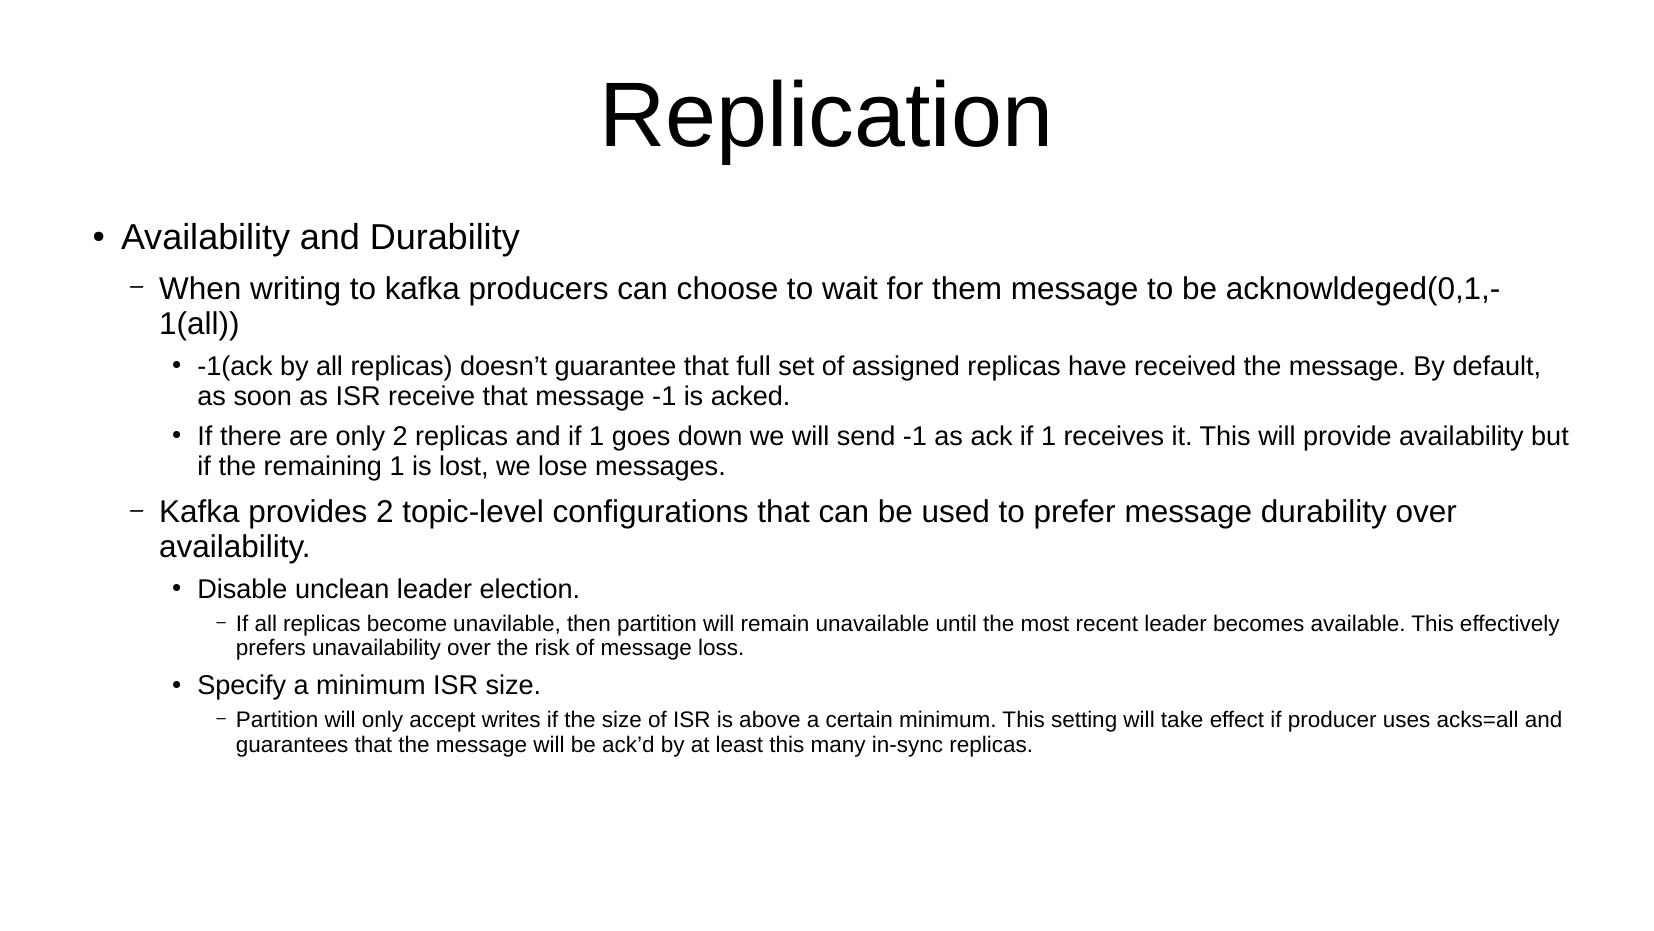

# Replication
Availability and Durability
When writing to kafka producers can choose to wait for them message to be acknowldeged(0,1,-1(all))
-1(ack by all replicas) doesn’t guarantee that full set of assigned replicas have received the message. By default, as soon as ISR receive that message -1 is acked.
If there are only 2 replicas and if 1 goes down we will send -1 as ack if 1 receives it. This will provide availability but if the remaining 1 is lost, we lose messages.
Kafka provides 2 topic-level configurations that can be used to prefer message durability over availability.
Disable unclean leader election.
If all replicas become unavilable, then partition will remain unavailable until the most recent leader becomes available. This effectively prefers unavailability over the risk of message loss.
Specify a minimum ISR size.
Partition will only accept writes if the size of ISR is above a certain minimum. This setting will take effect if producer uses acks=all and guarantees that the message will be ack’d by at least this many in-sync replicas.